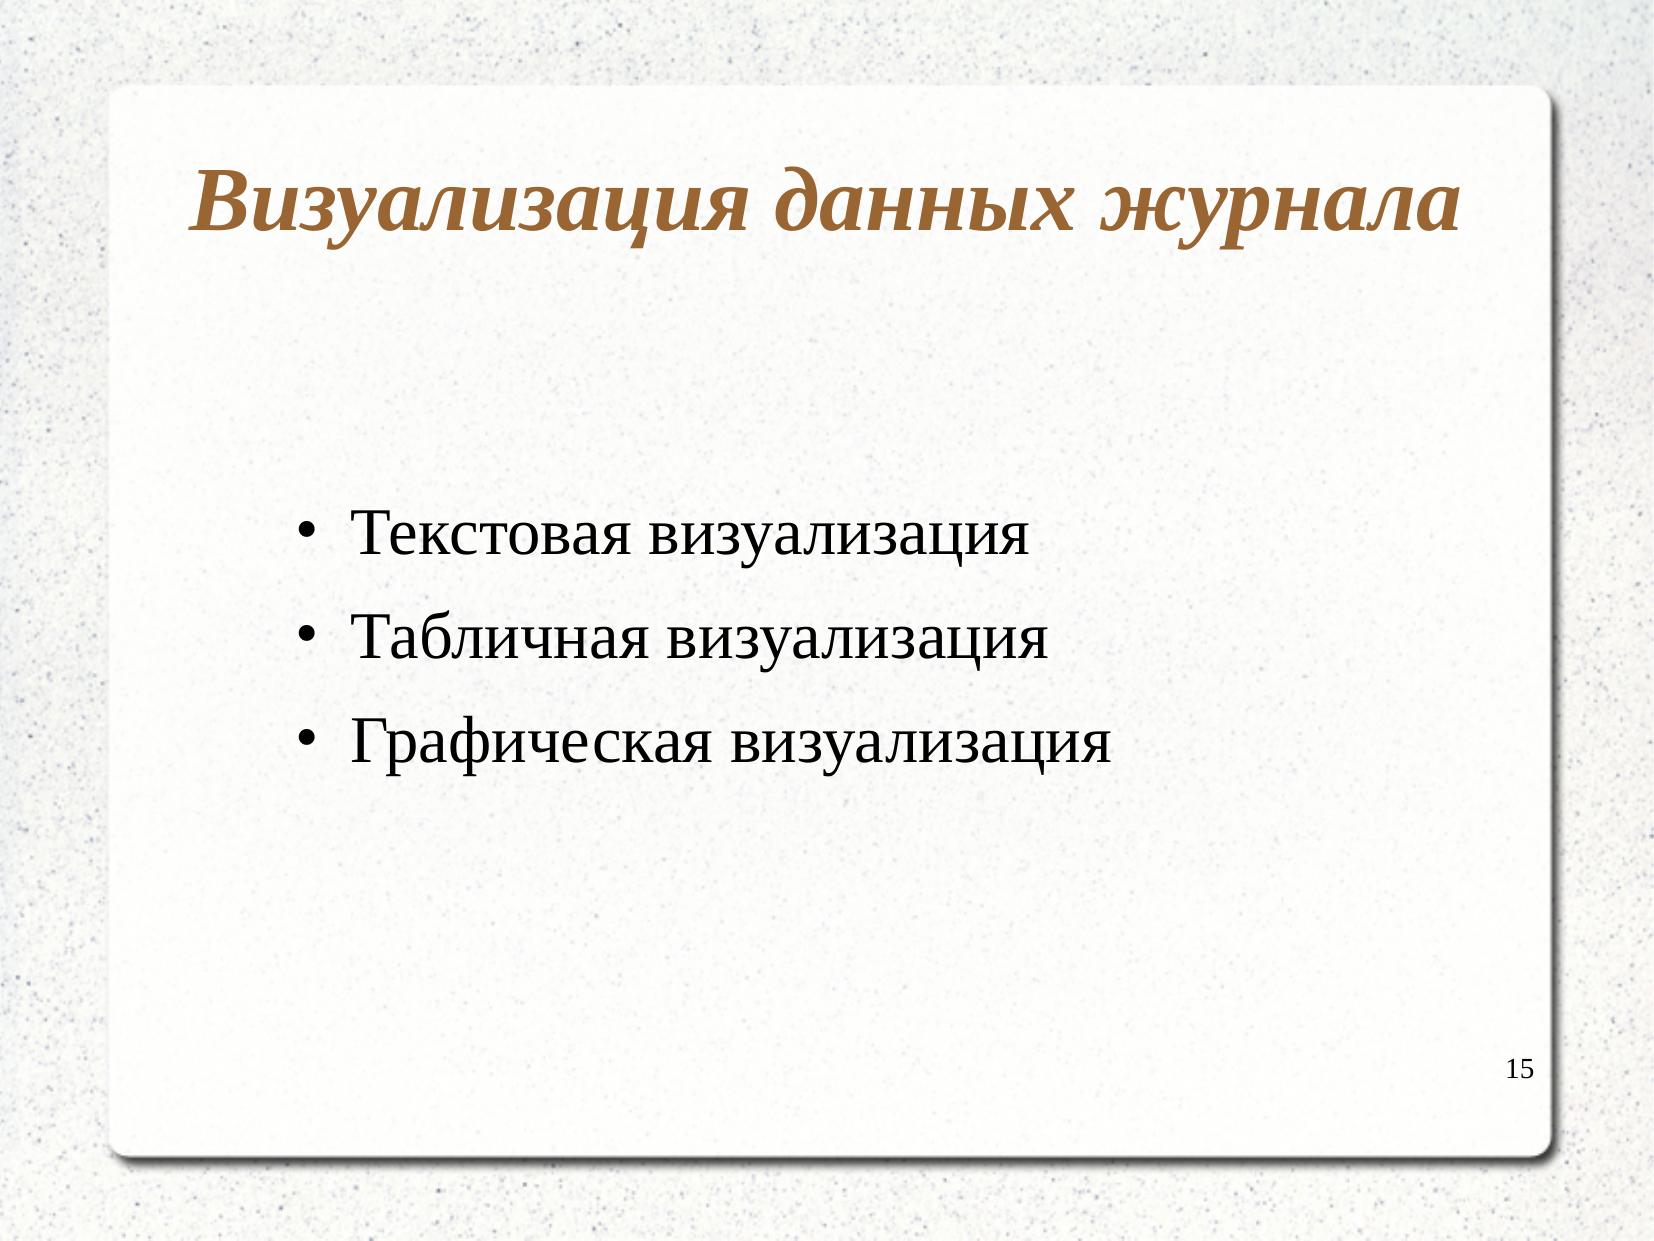

# Визуализация данных журнала
Текстовая визуализация
Табличная визуализация
Графическая визуализация
15